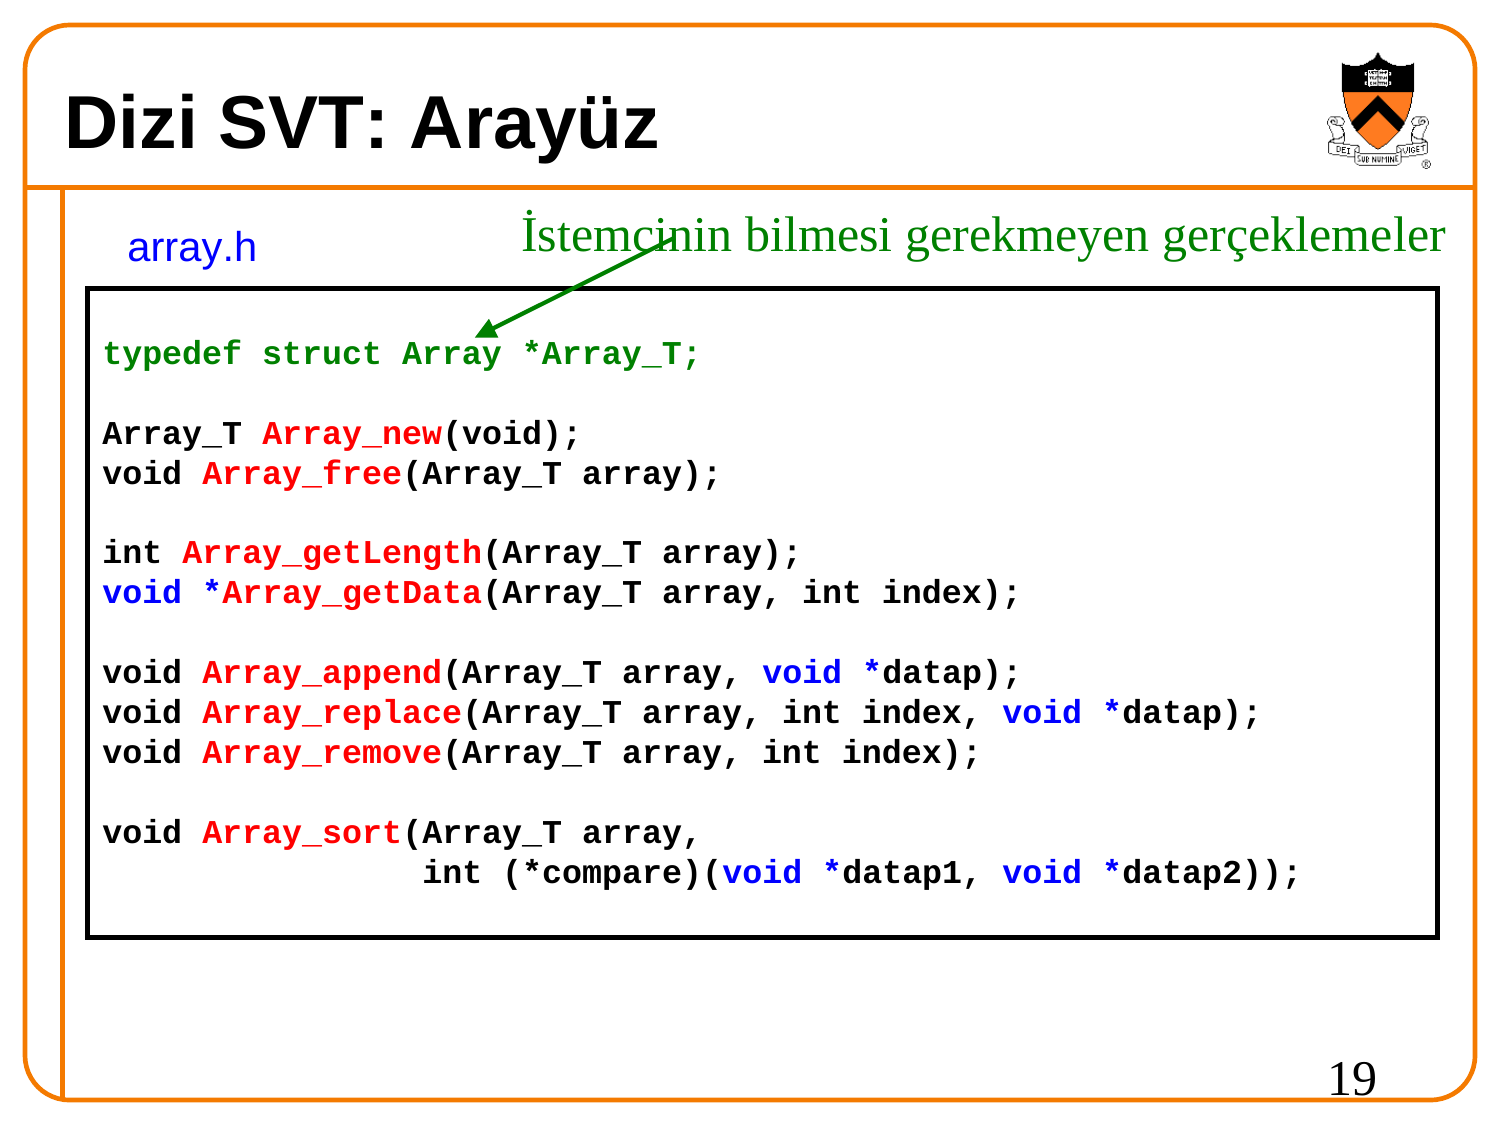

# Dizi SVT: Arayüz
İstemcinin bilmesi gerekmeyen gerçeklemeler
array.h
typedef struct Array *Array_T;
Array_T Array_new(void);
void Array_free(Array_T array);
int Array_getLength(Array_T array);
void *Array_getData(Array_T array, int index);
void Array_append(Array_T array, void *datap);
void Array_replace(Array_T array, int index, void *datap);
void Array_remove(Array_T array, int index);
void Array_sort(Array_T array,
 int (*compare)(void *datap1, void *datap2));
19